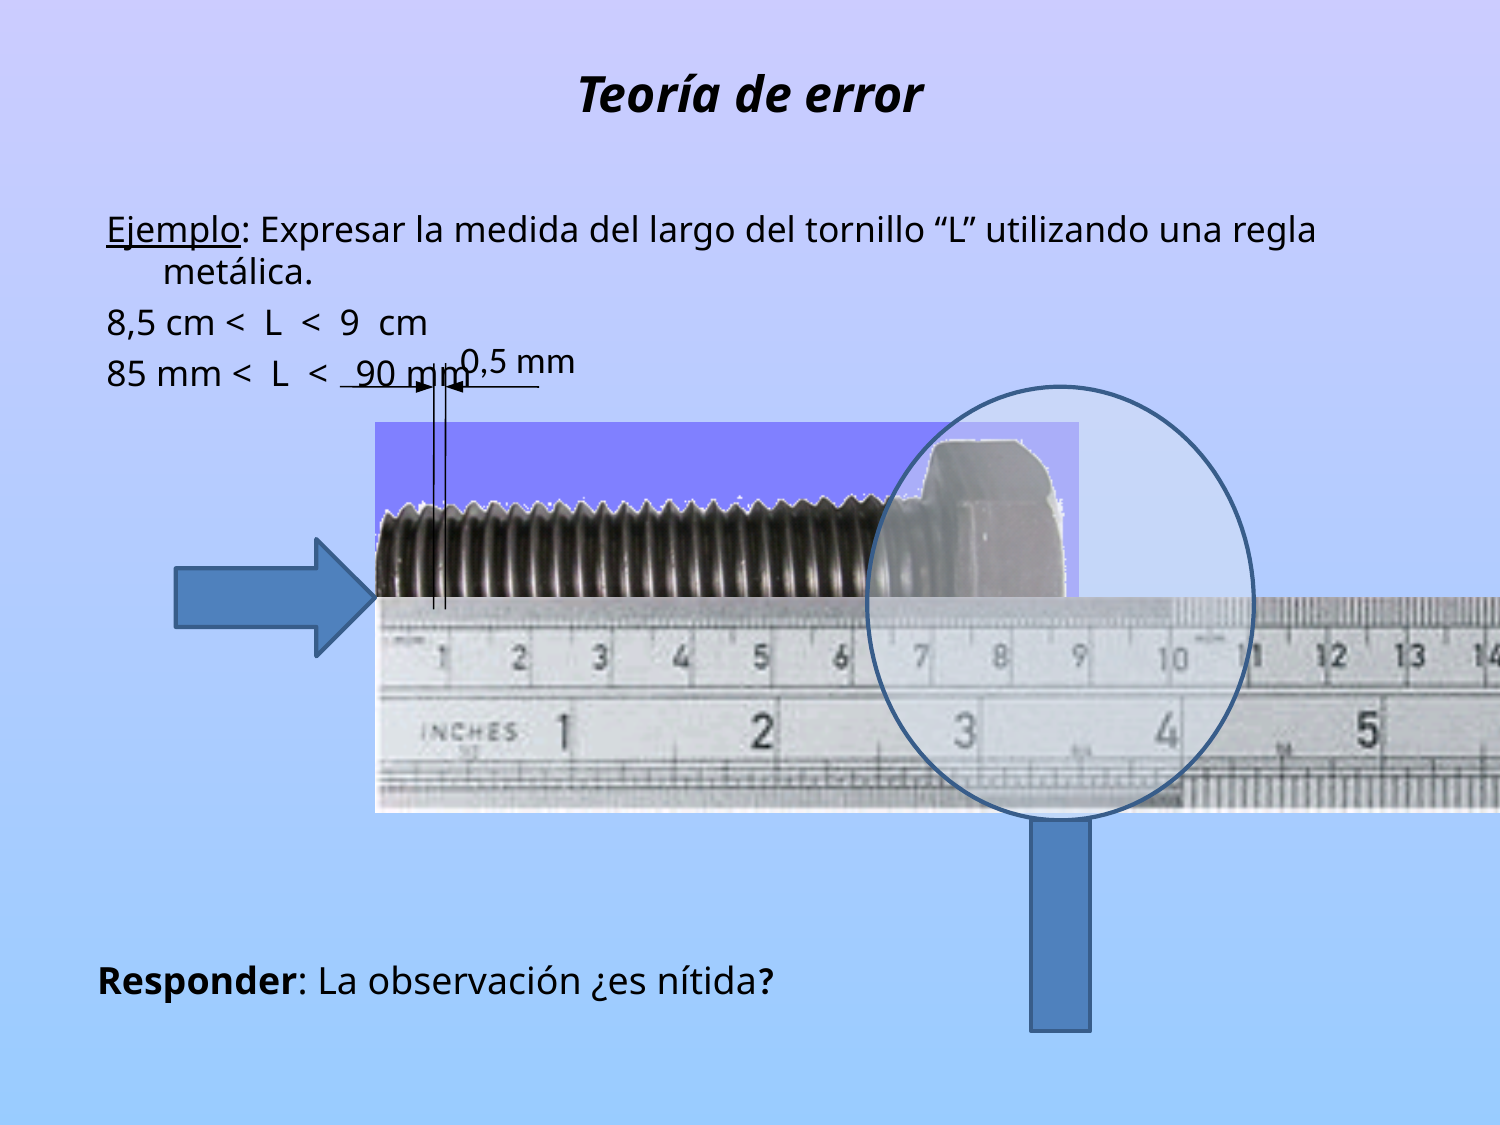

# Teoría de error
Ejemplo: Expresar la medida del largo del tornillo “L” utilizando una regla metálica.
8,5 cm < L < 9 cm
85 mm < L < 90 mm
0,5 mm
Responder: La observación ¿es nítida?